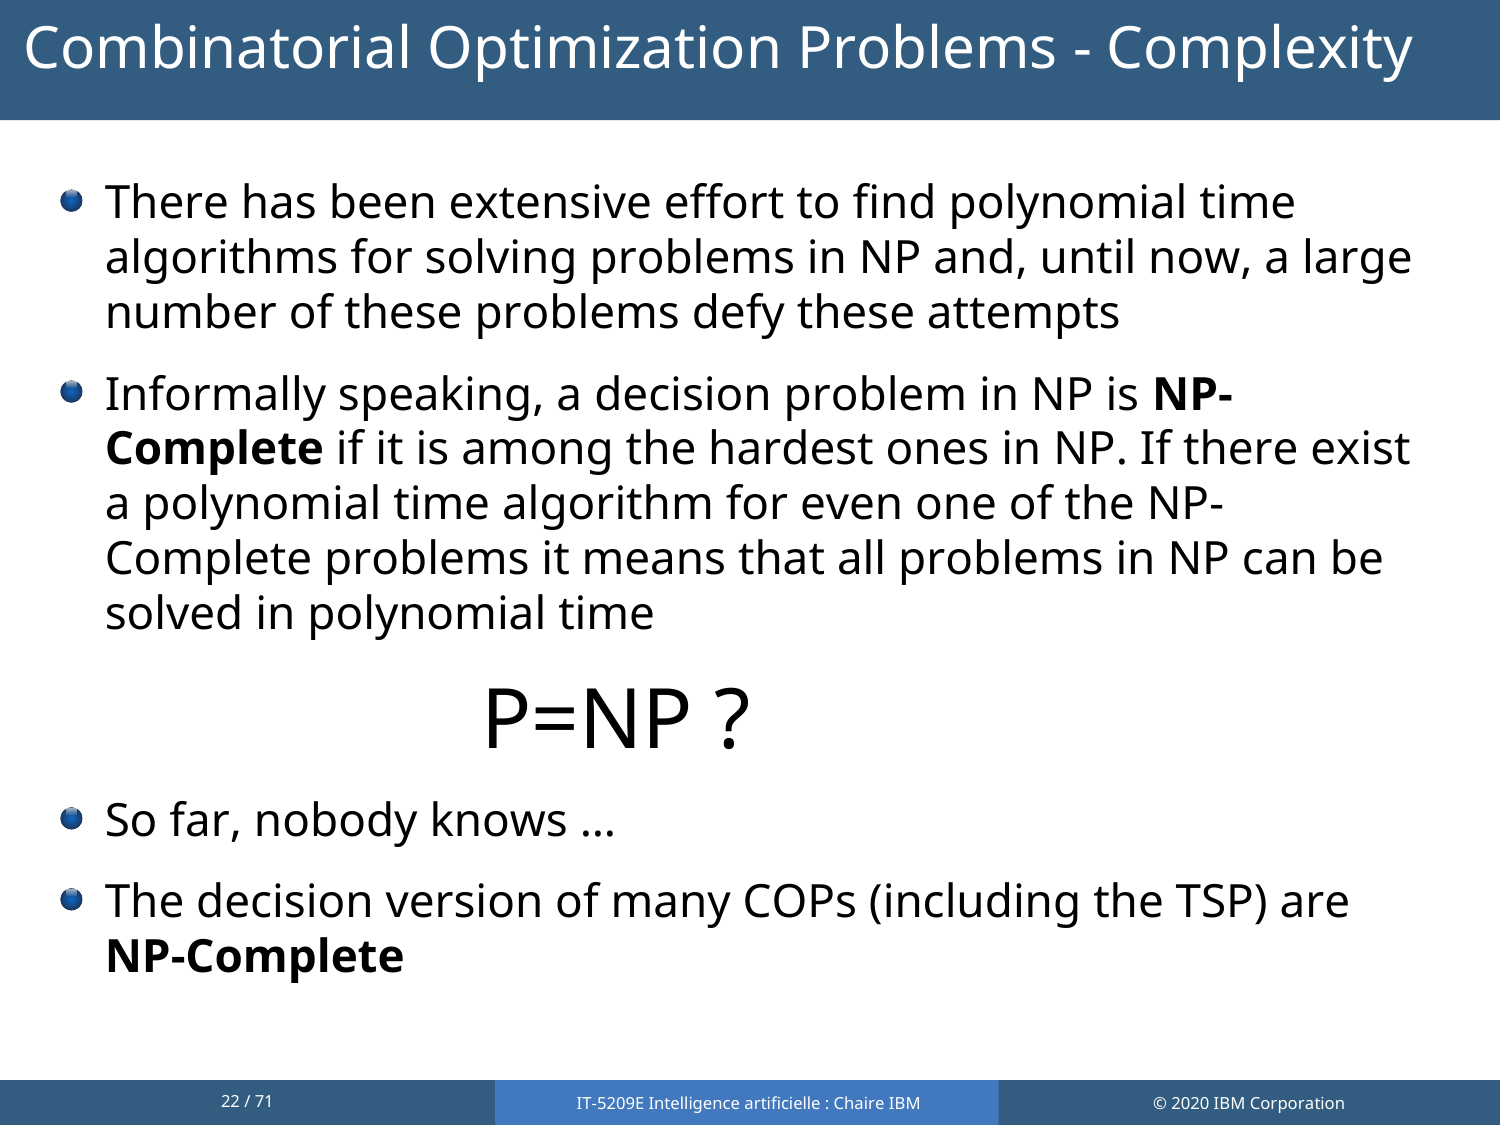

# Combinatorial Optimization Problems - Complexity
There has been extensive effort to find polynomial time algorithms for solving problems in NP and, until now, a large number of these problems defy these attempts
Informally speaking, a decision problem in NP is NP-Complete if it is among the hardest ones in NP. If there exist a polynomial time algorithm for even one of the NP-Complete problems it means that all problems in NP can be solved in polynomial time
 			P=NP ?
So far, nobody knows …
The decision version of many COPs (including the TSP) are NP-Complete